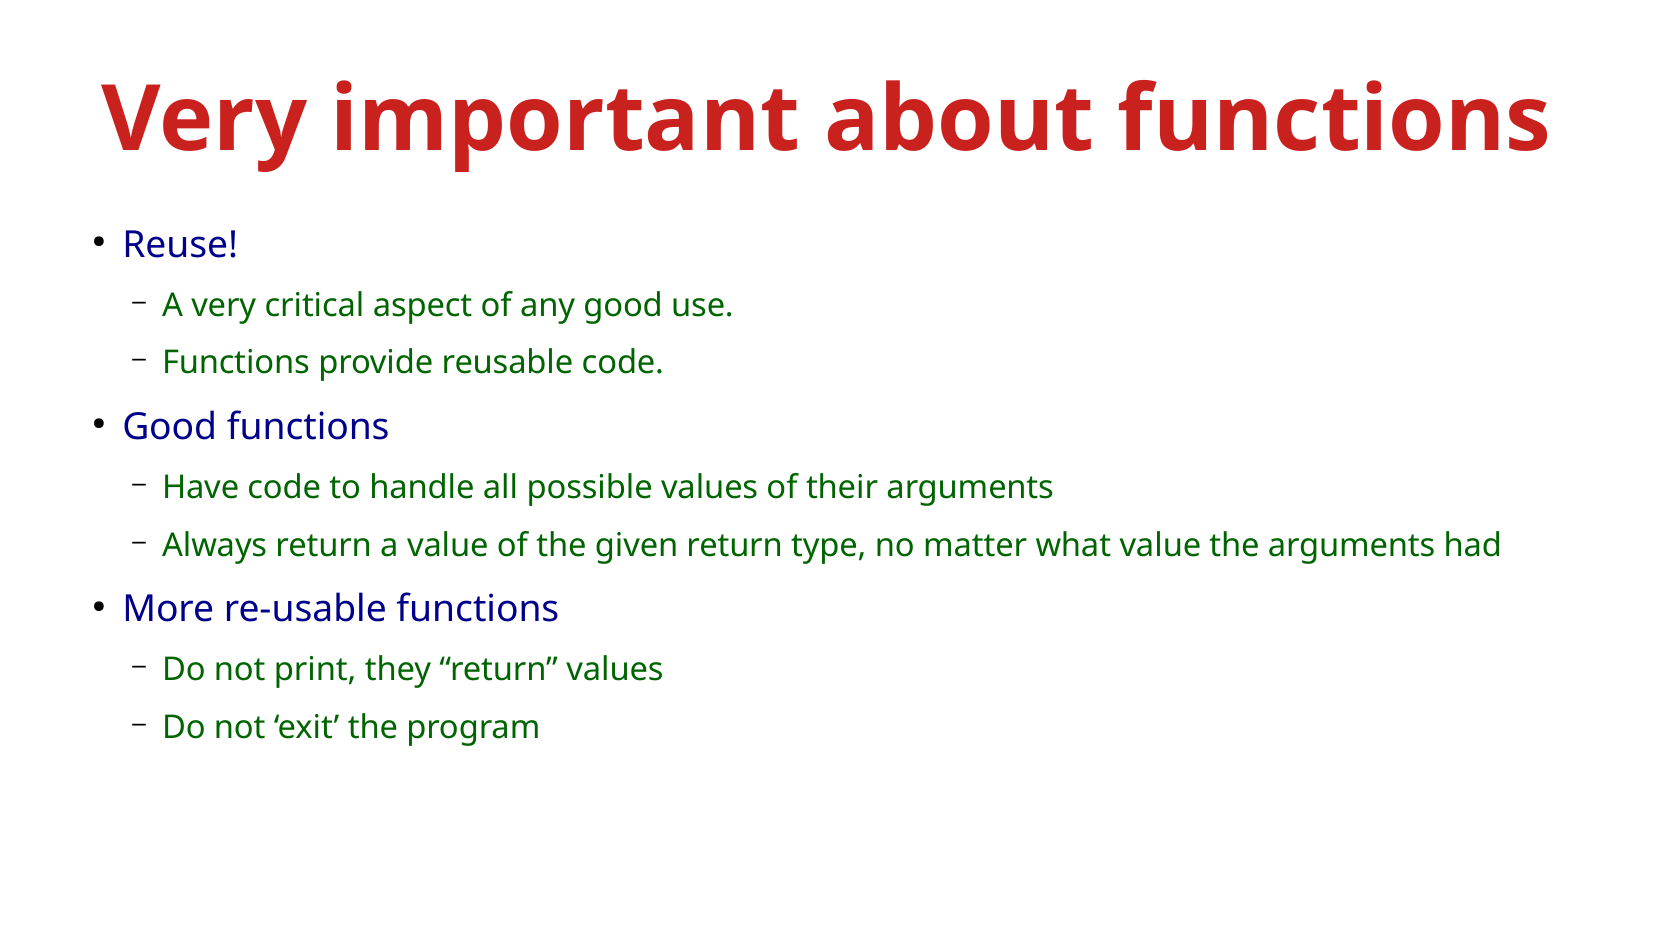

# Very important about functions
Reuse!
A very critical aspect of any good use.
Functions provide reusable code.
Good functions
Have code to handle all possible values of their arguments
Always return a value of the given return type, no matter what value the arguments had
More re-usable functions
Do not print, they “return” values
Do not ‘exit’ the program